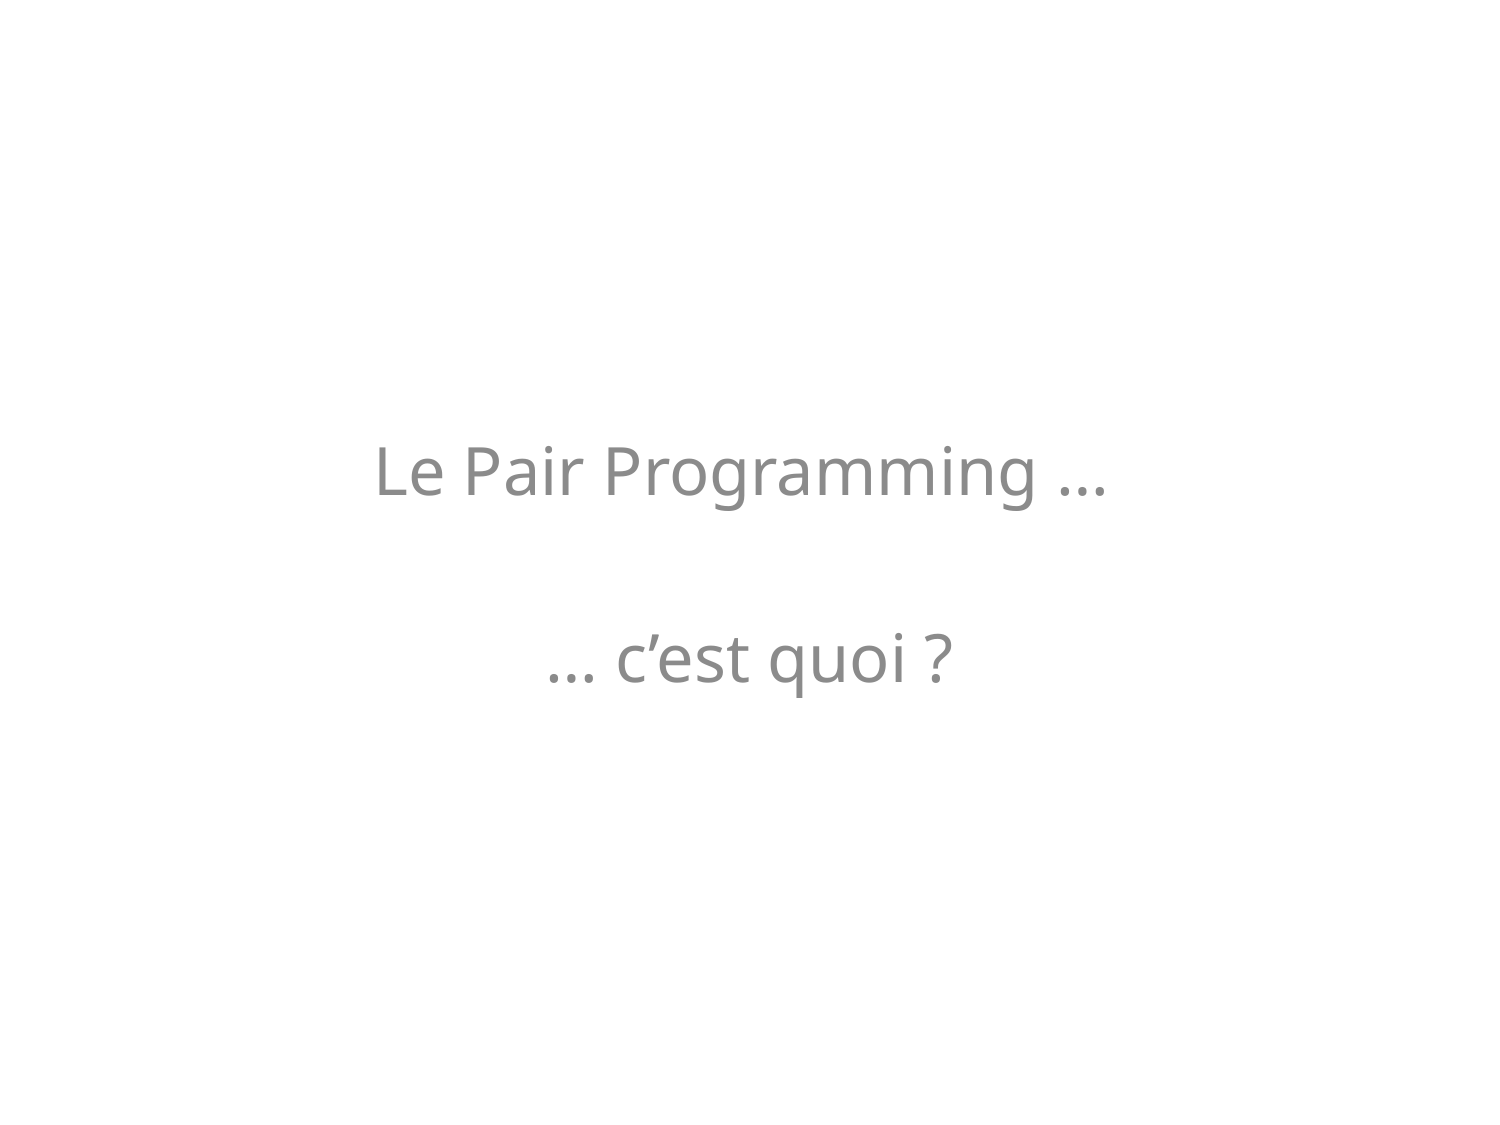

Le Pair Programming …
… c’est quoi ?